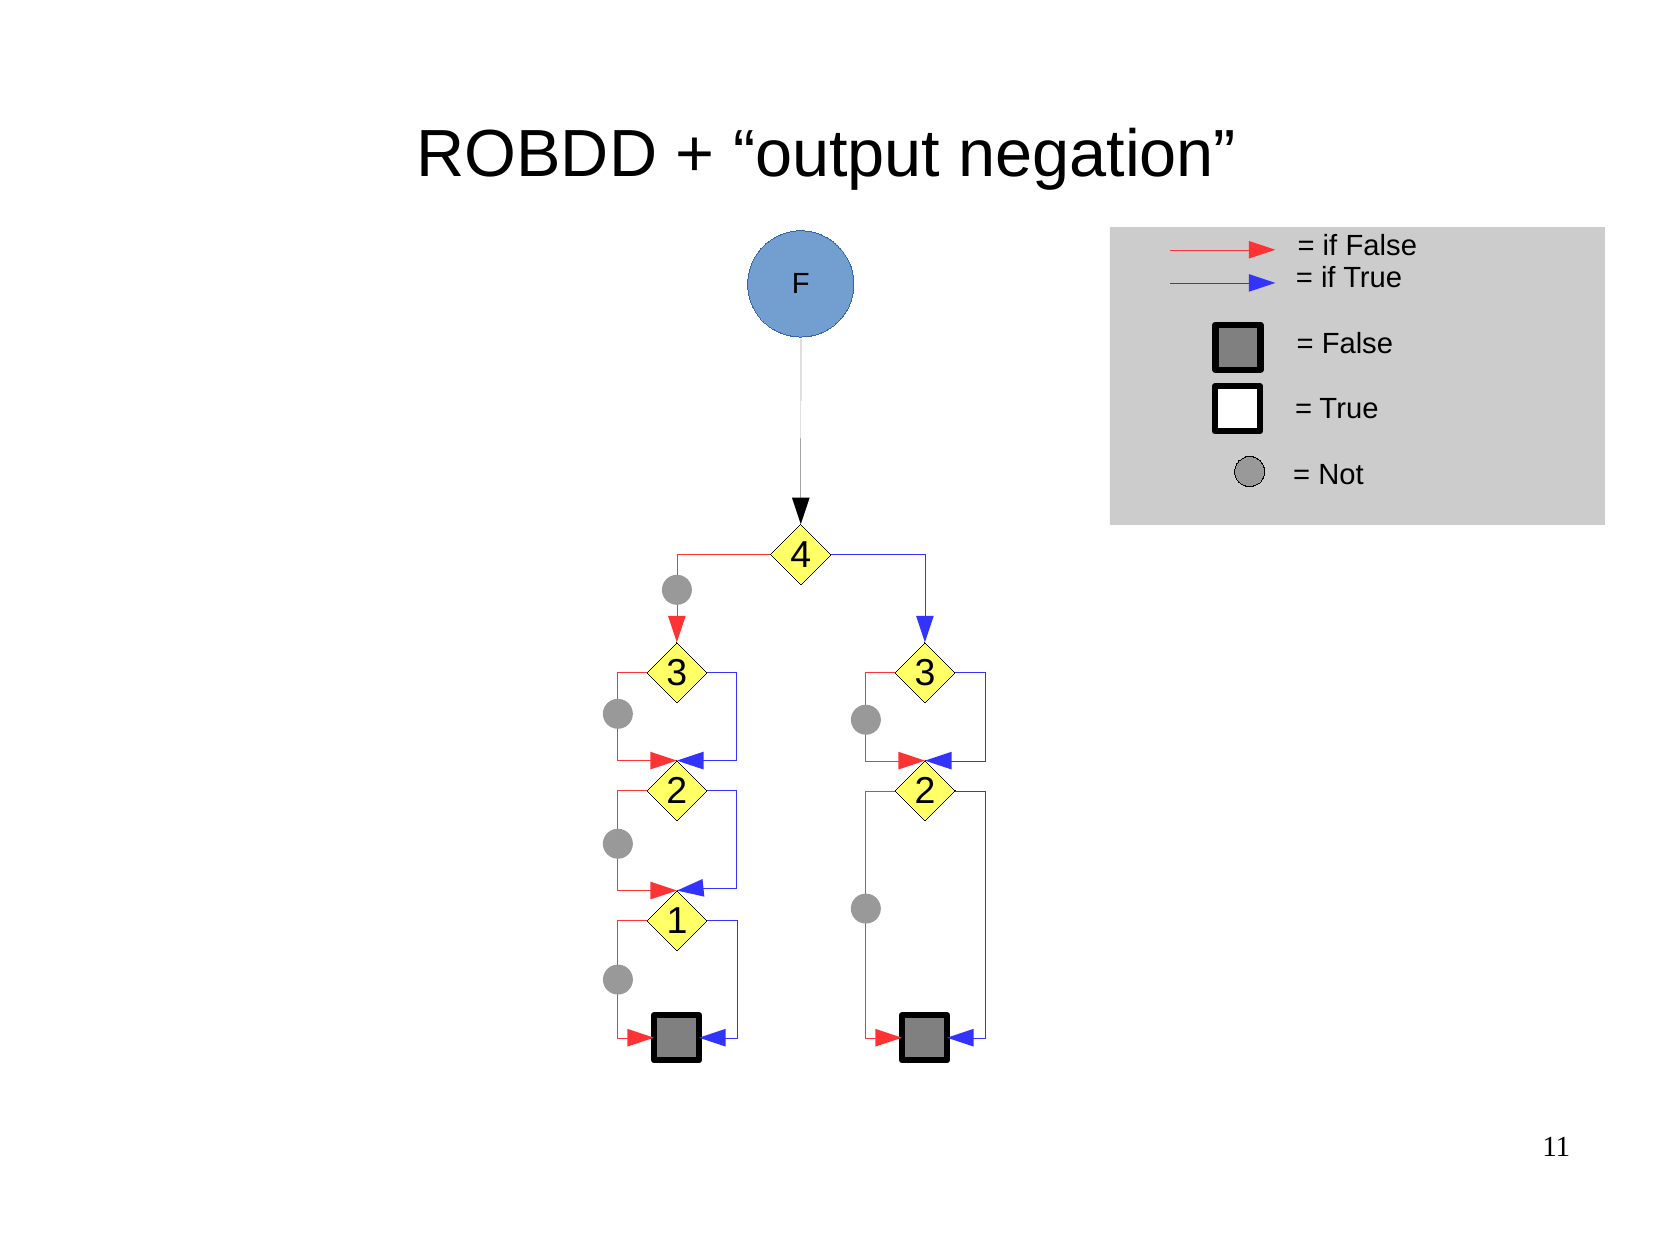

# ROBDD + “output negation”
= if False
= if True
= False
= True
= Not
F
4
3
3
2
2
1
11